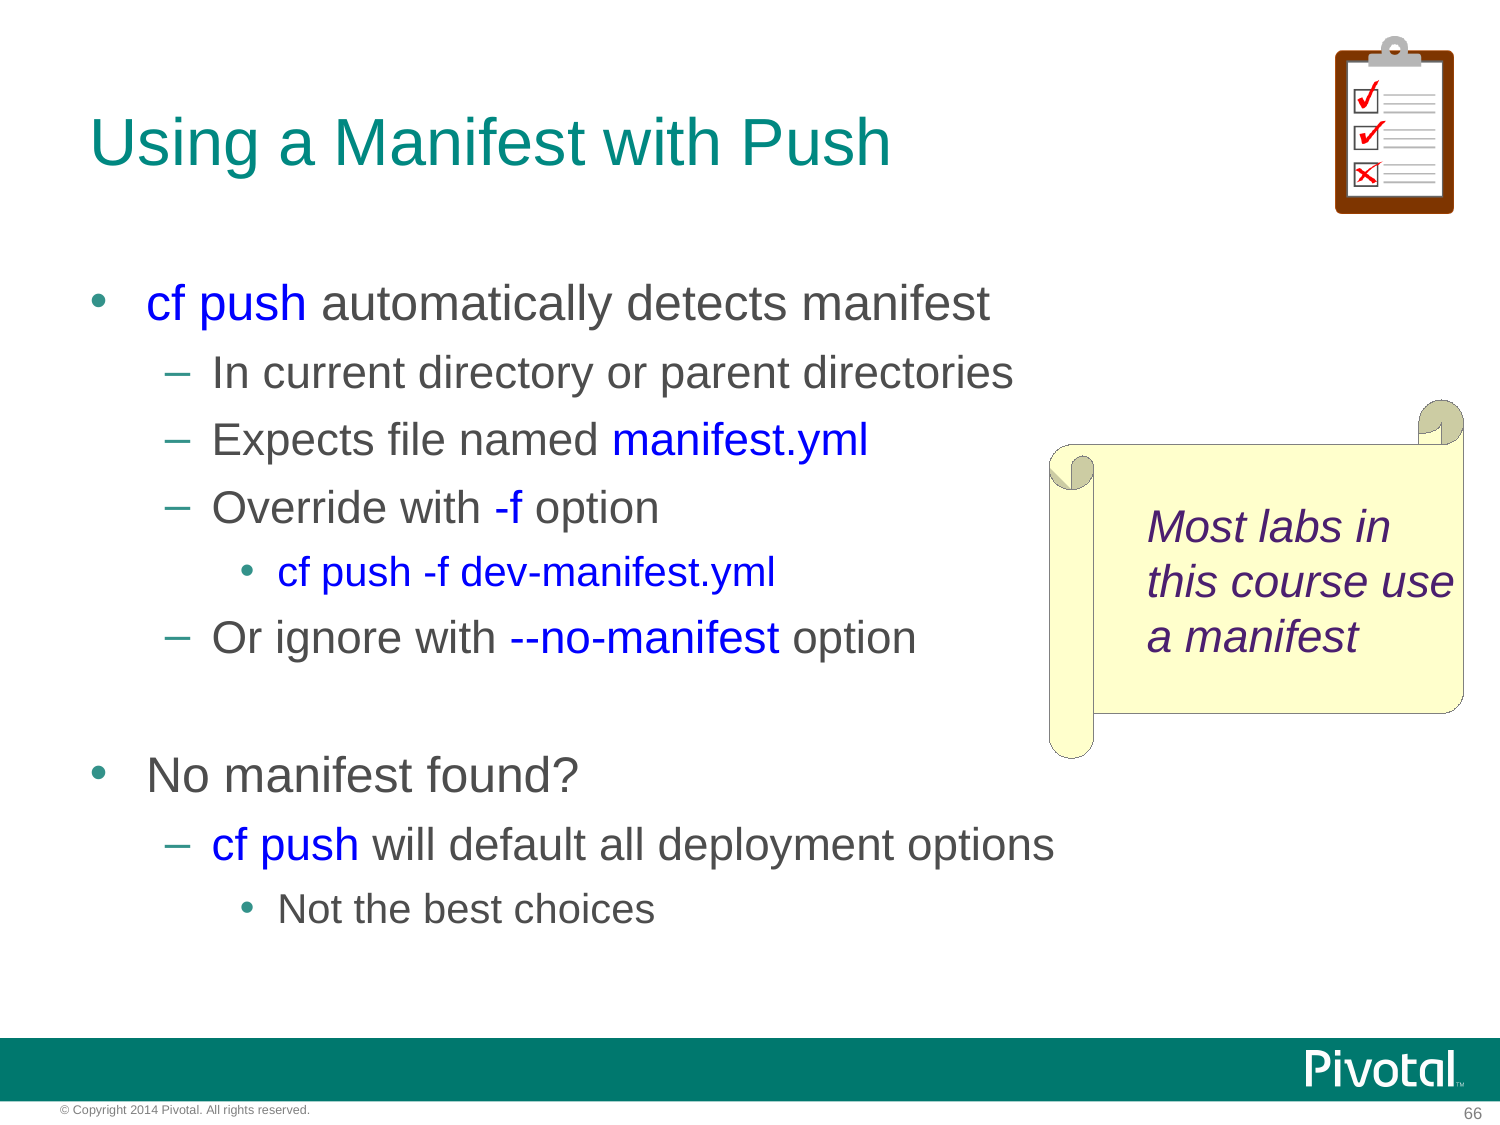

# Using a Manifest with Push
cf push automatically detects manifest
In current directory or parent directories
Expects file named manifest.yml
Override with -f option
cf push -f dev-manifest.yml
Or ignore with --no-manifest option
No manifest found?
cf push will default all deployment options
Not the best choices
 Most labs in
 this course use
 a manifest